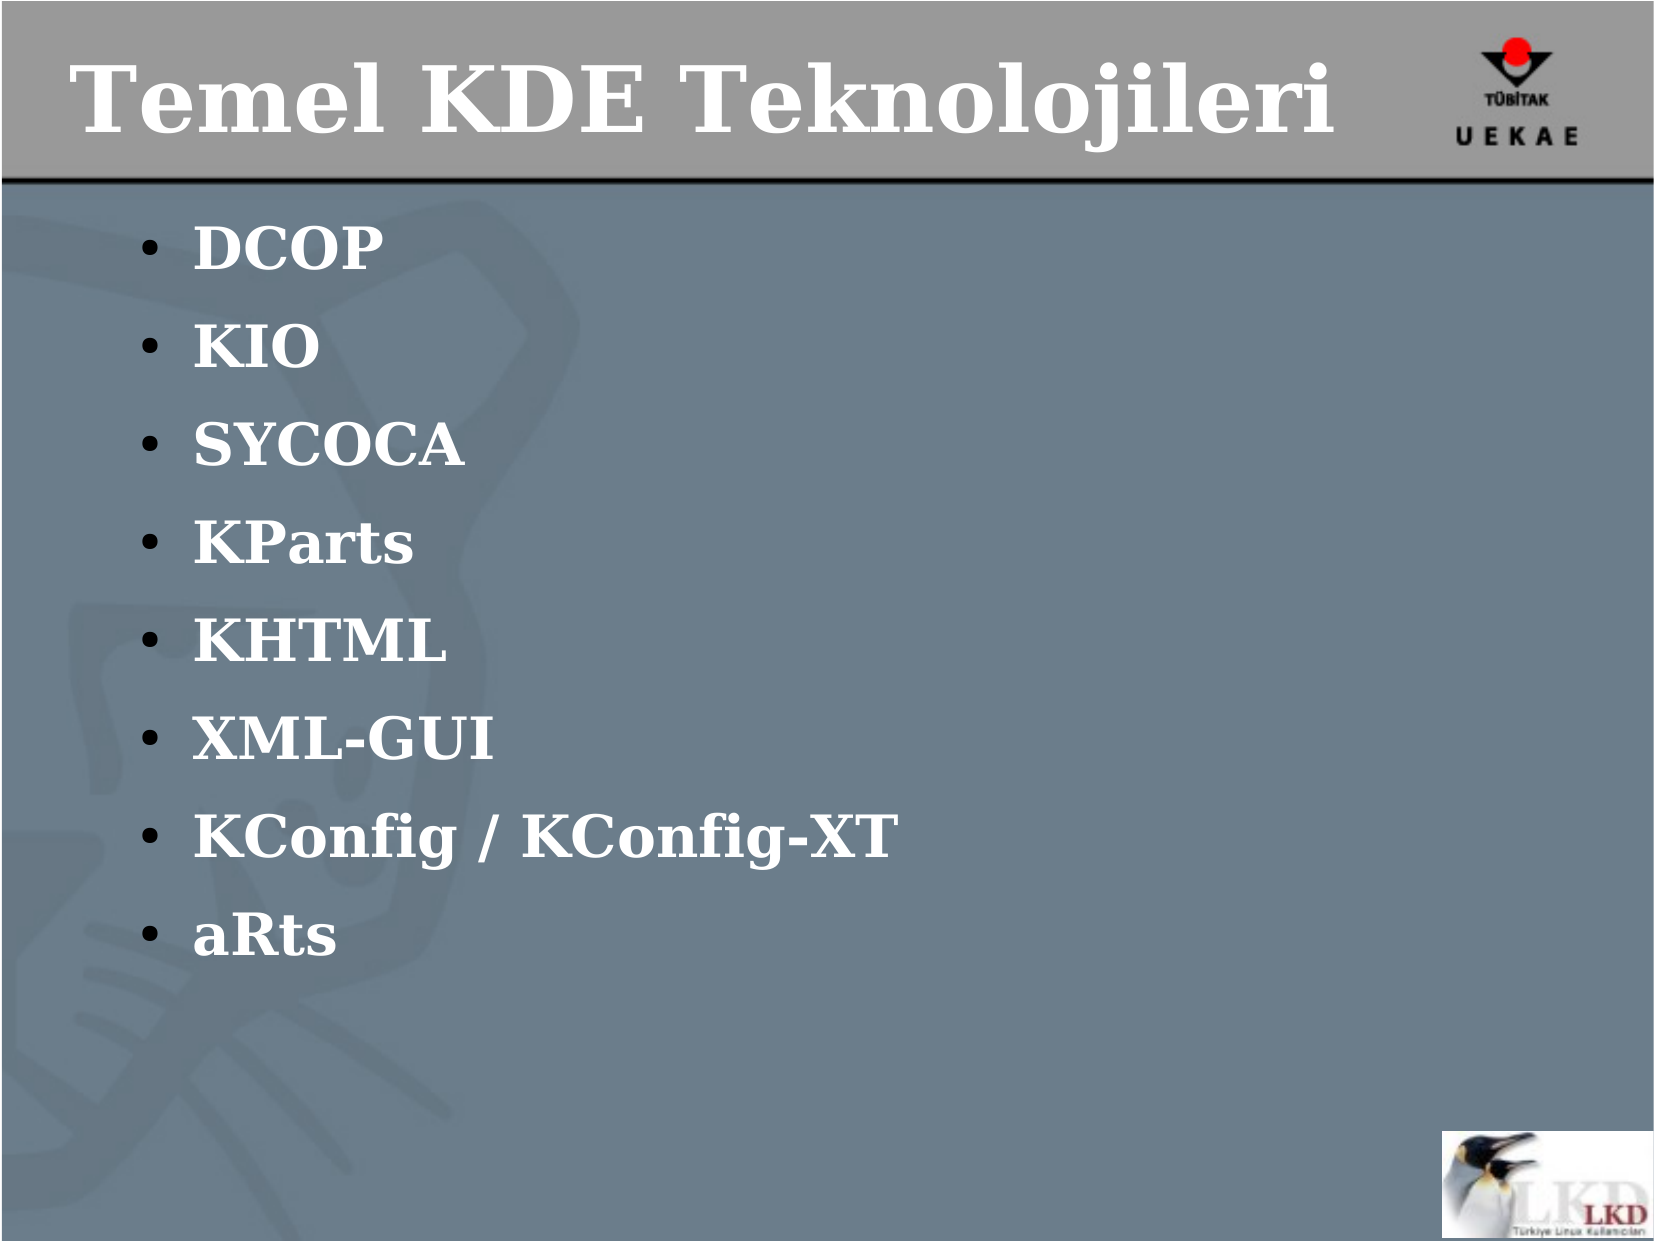

# Temel KDE Teknolojileri
DCOP
KIO
SYCOCA
KParts
KHTML
XML-GUI
KConfig / KConfig-XT
aRts